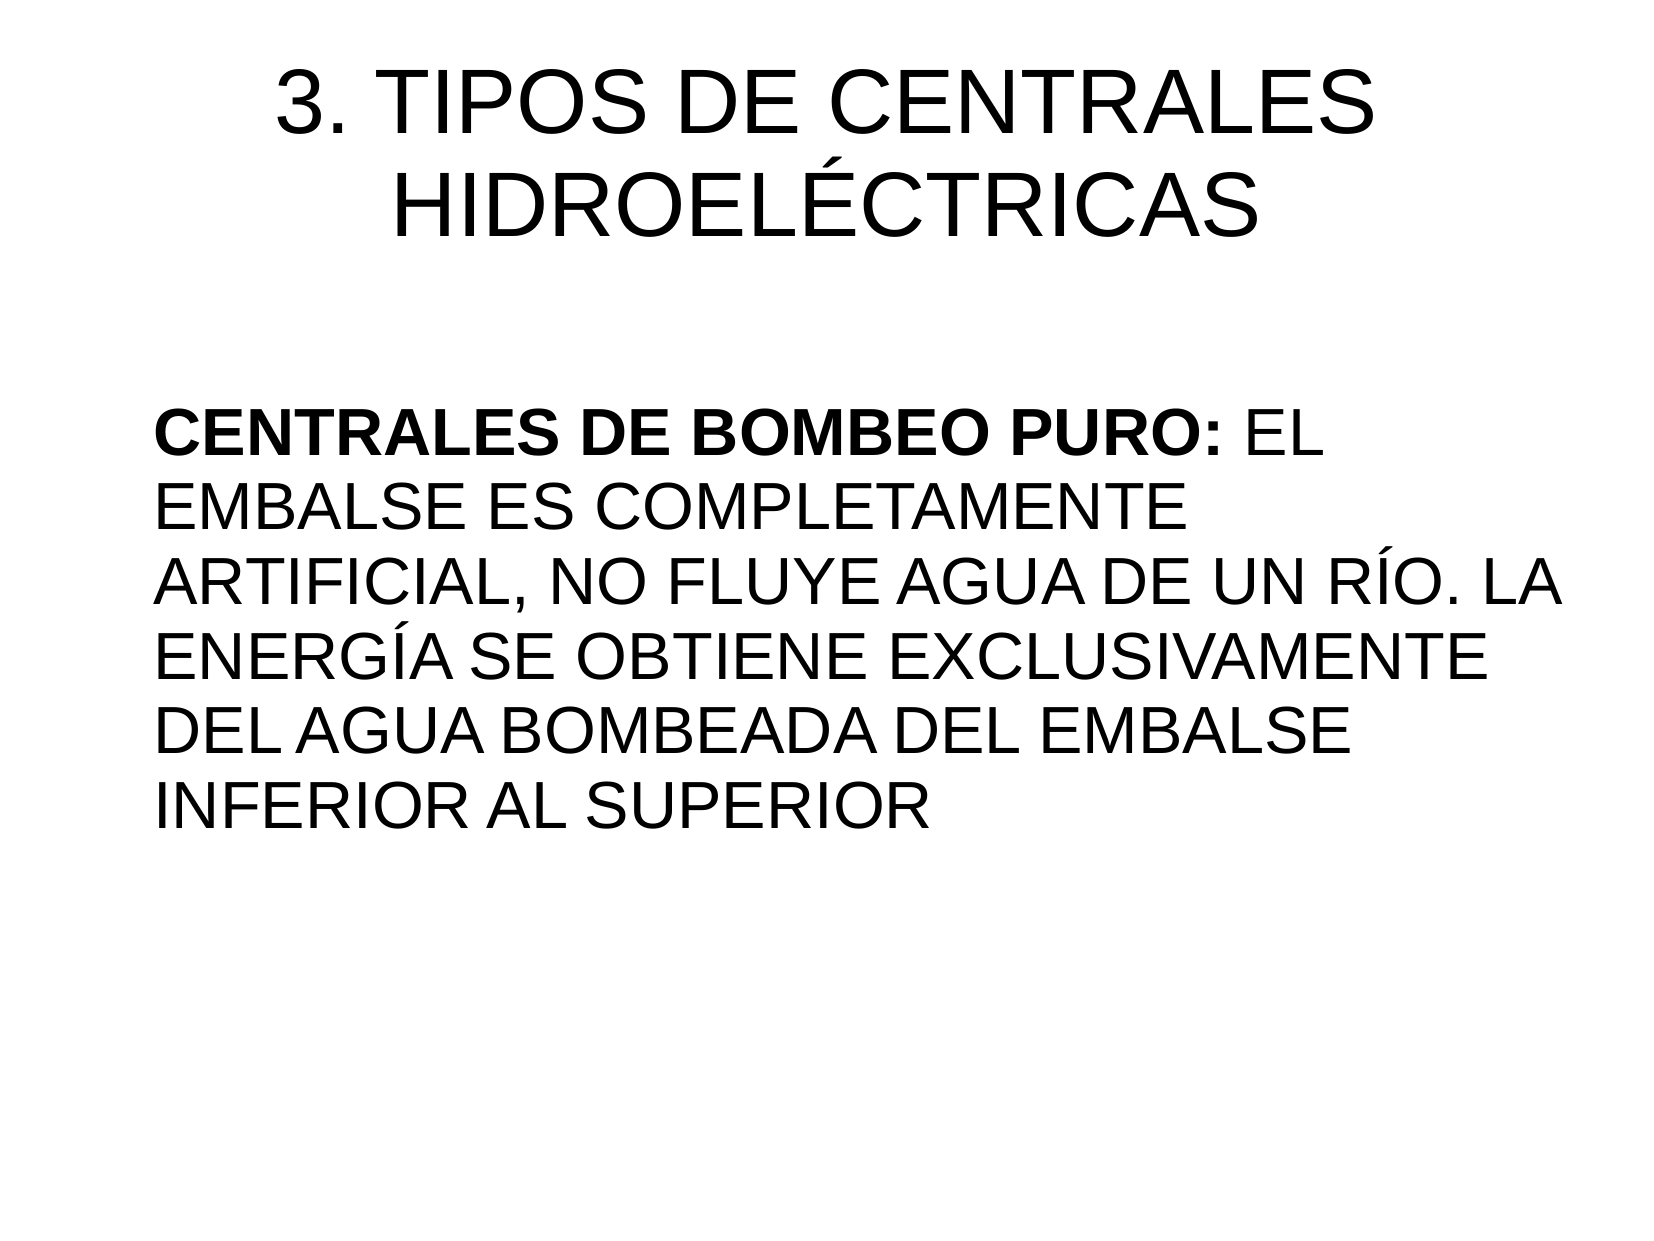

# 3. TIPOS DE CENTRALES HIDROELÉCTRICAS
CENTRALES DE BOMBEO PURO: EL EMBALSE ES COMPLETAMENTE ARTIFICIAL, NO FLUYE AGUA DE UN RÍO. LA ENERGÍA SE OBTIENE EXCLUSIVAMENTE DEL AGUA BOMBEADA DEL EMBALSE INFERIOR AL SUPERIOR